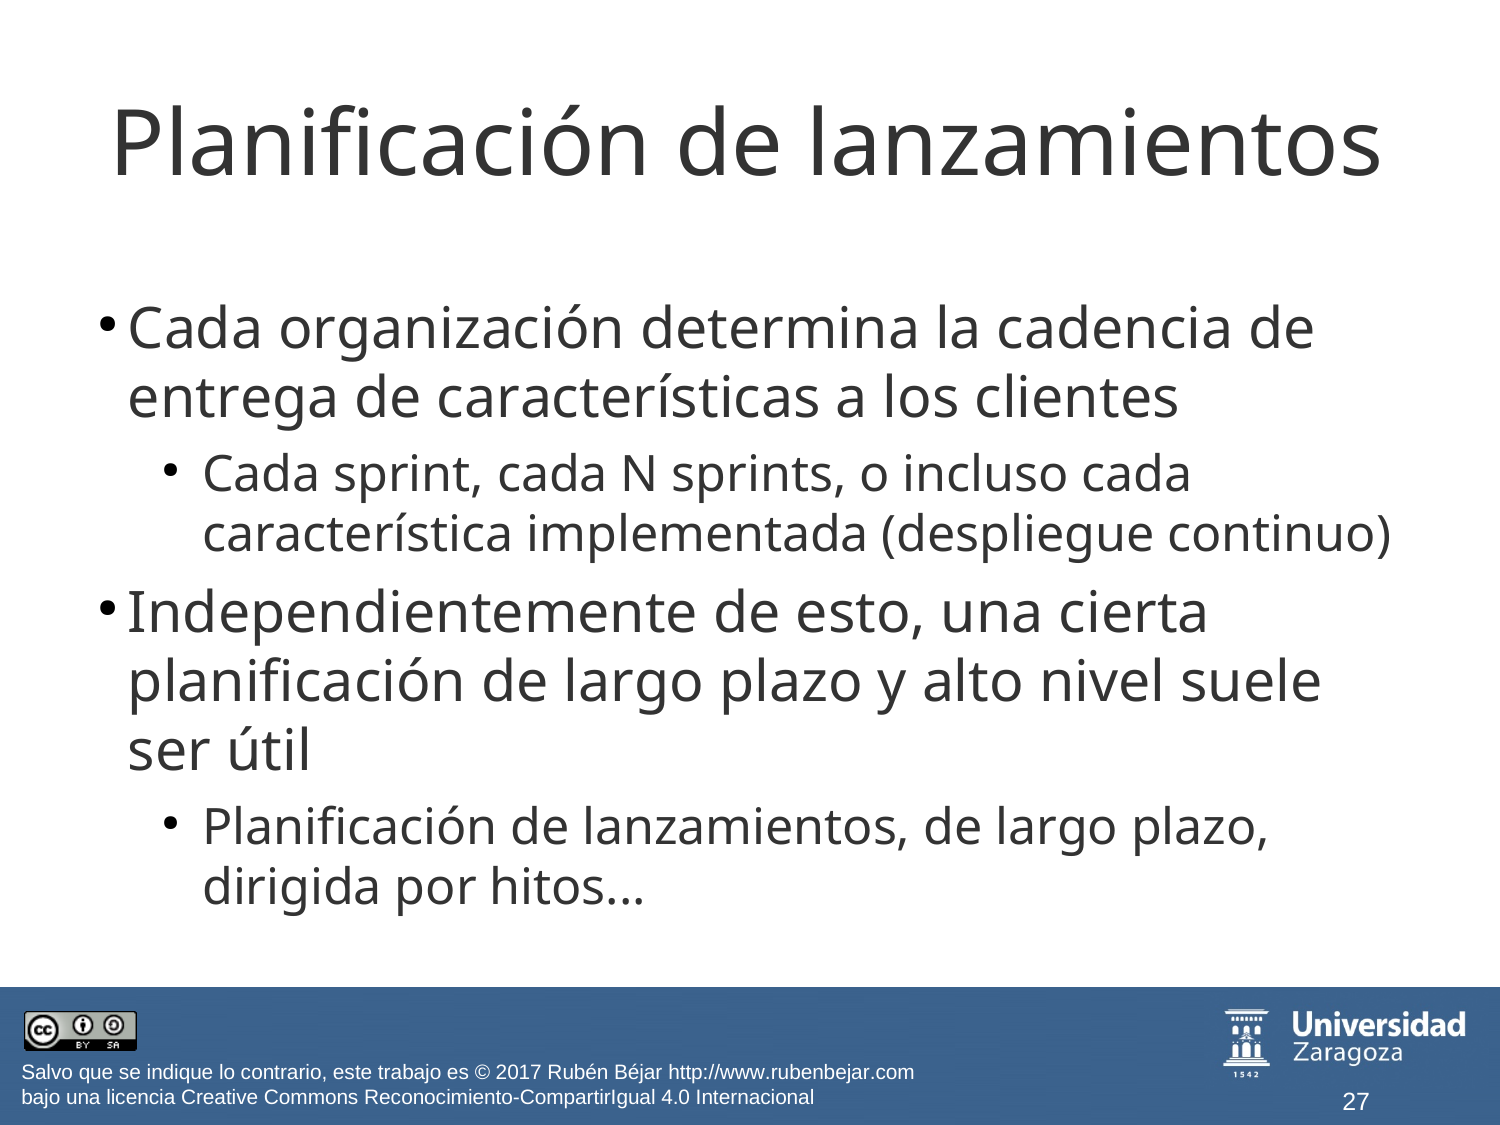

# Planificación de lanzamientos
Cada organización determina la cadencia de entrega de características a los clientes
Cada sprint, cada N sprints, o incluso cada característica implementada (despliegue continuo)
Independientemente de esto, una cierta planificación de largo plazo y alto nivel suele ser útil
Planificación de lanzamientos, de largo plazo, dirigida por hitos...